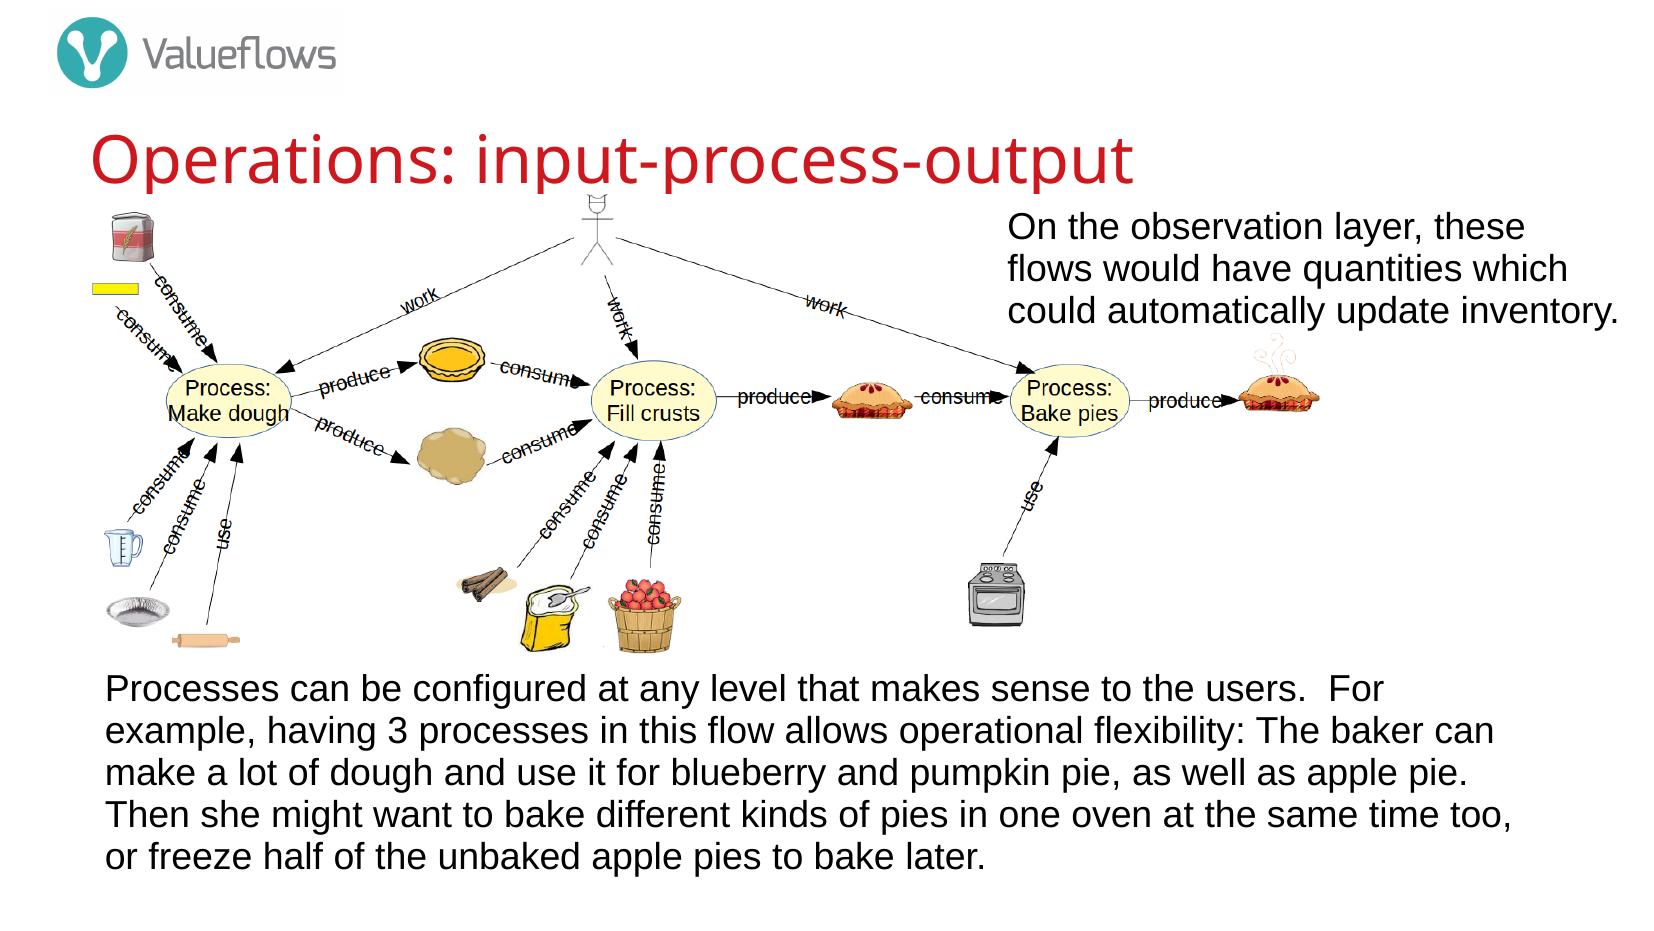

Operations: input-process-output
On the observation layer, these flows would have quantities which could automatically update inventory.
Processes can be configured at any level that makes sense to the users. For example, having 3 processes in this flow allows operational flexibility: The baker can make a lot of dough and use it for blueberry and pumpkin pie, as well as apple pie. Then she might want to bake different kinds of pies in one oven at the same time too, or freeze half of the unbaked apple pies to bake later.